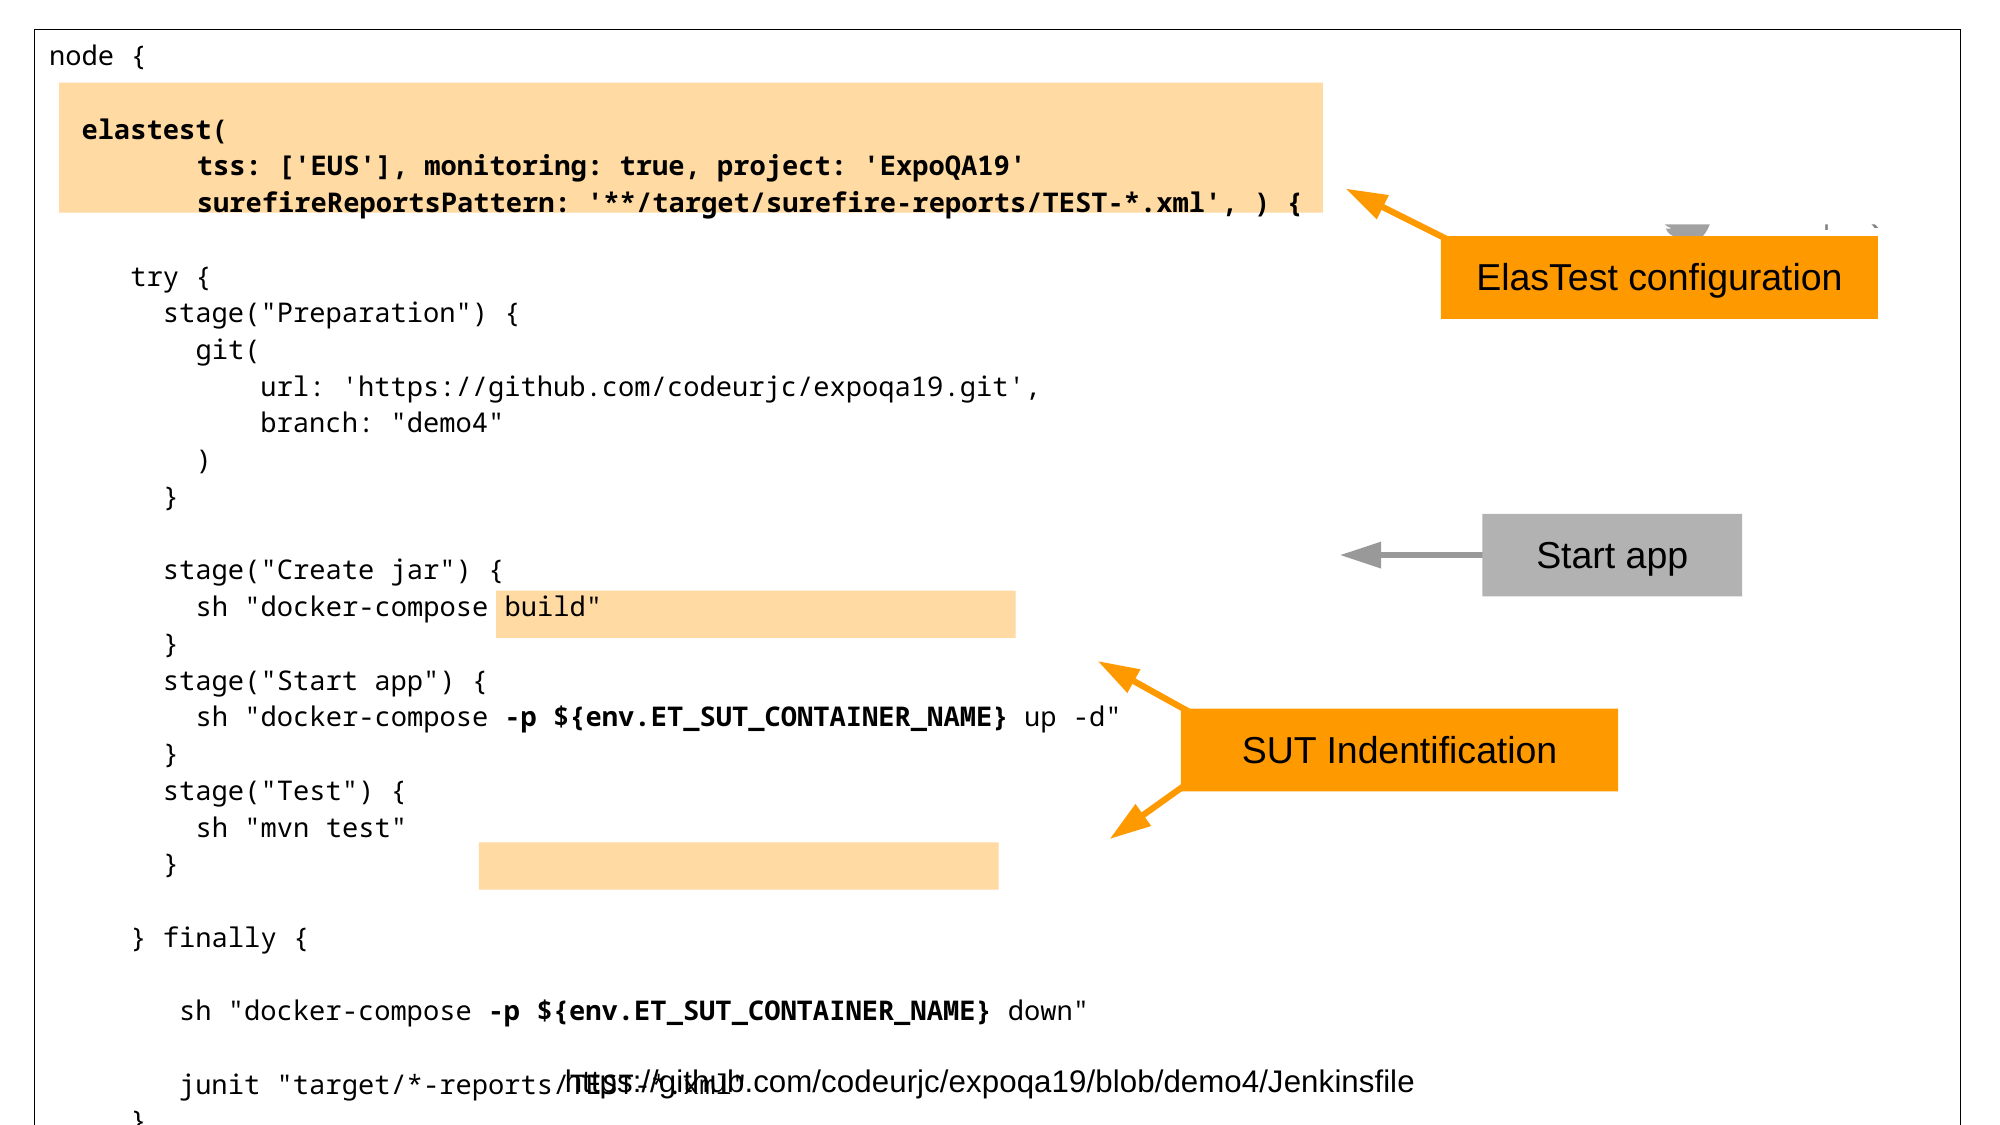

node {
 elastest(
		tss: ['EUS'], monitoring: true, project: 'ExpoQA19'
		surefireReportsPattern: '**/target/surefire-reports/TEST-*.xml', ) {
 try {
 stage("Preparation") {
 git(
 url: 'https://github.com/codeurjc/expoqa19.git',
 branch: "demo4"
 )
 }
 stage("Create jar") {
 sh "docker-compose build"
 }
 stage("Start app") {
 sh "docker-compose -p ${env.ET_SUT_CONTAINER_NAME} up -d"
 }
 stage("Test") {
 sh "mvn test"
 }
 } finally {
 sh "docker-compose -p ${env.ET_SUT_CONTAINER_NAME} down"
 junit "target/*-reports/TEST-*.xml"
 }
 }
}
ElasTest configuration
Start app
SUT Indentification
https://github.com/codeurjc/expoqa19/blob/demo4/Jenkinsfile